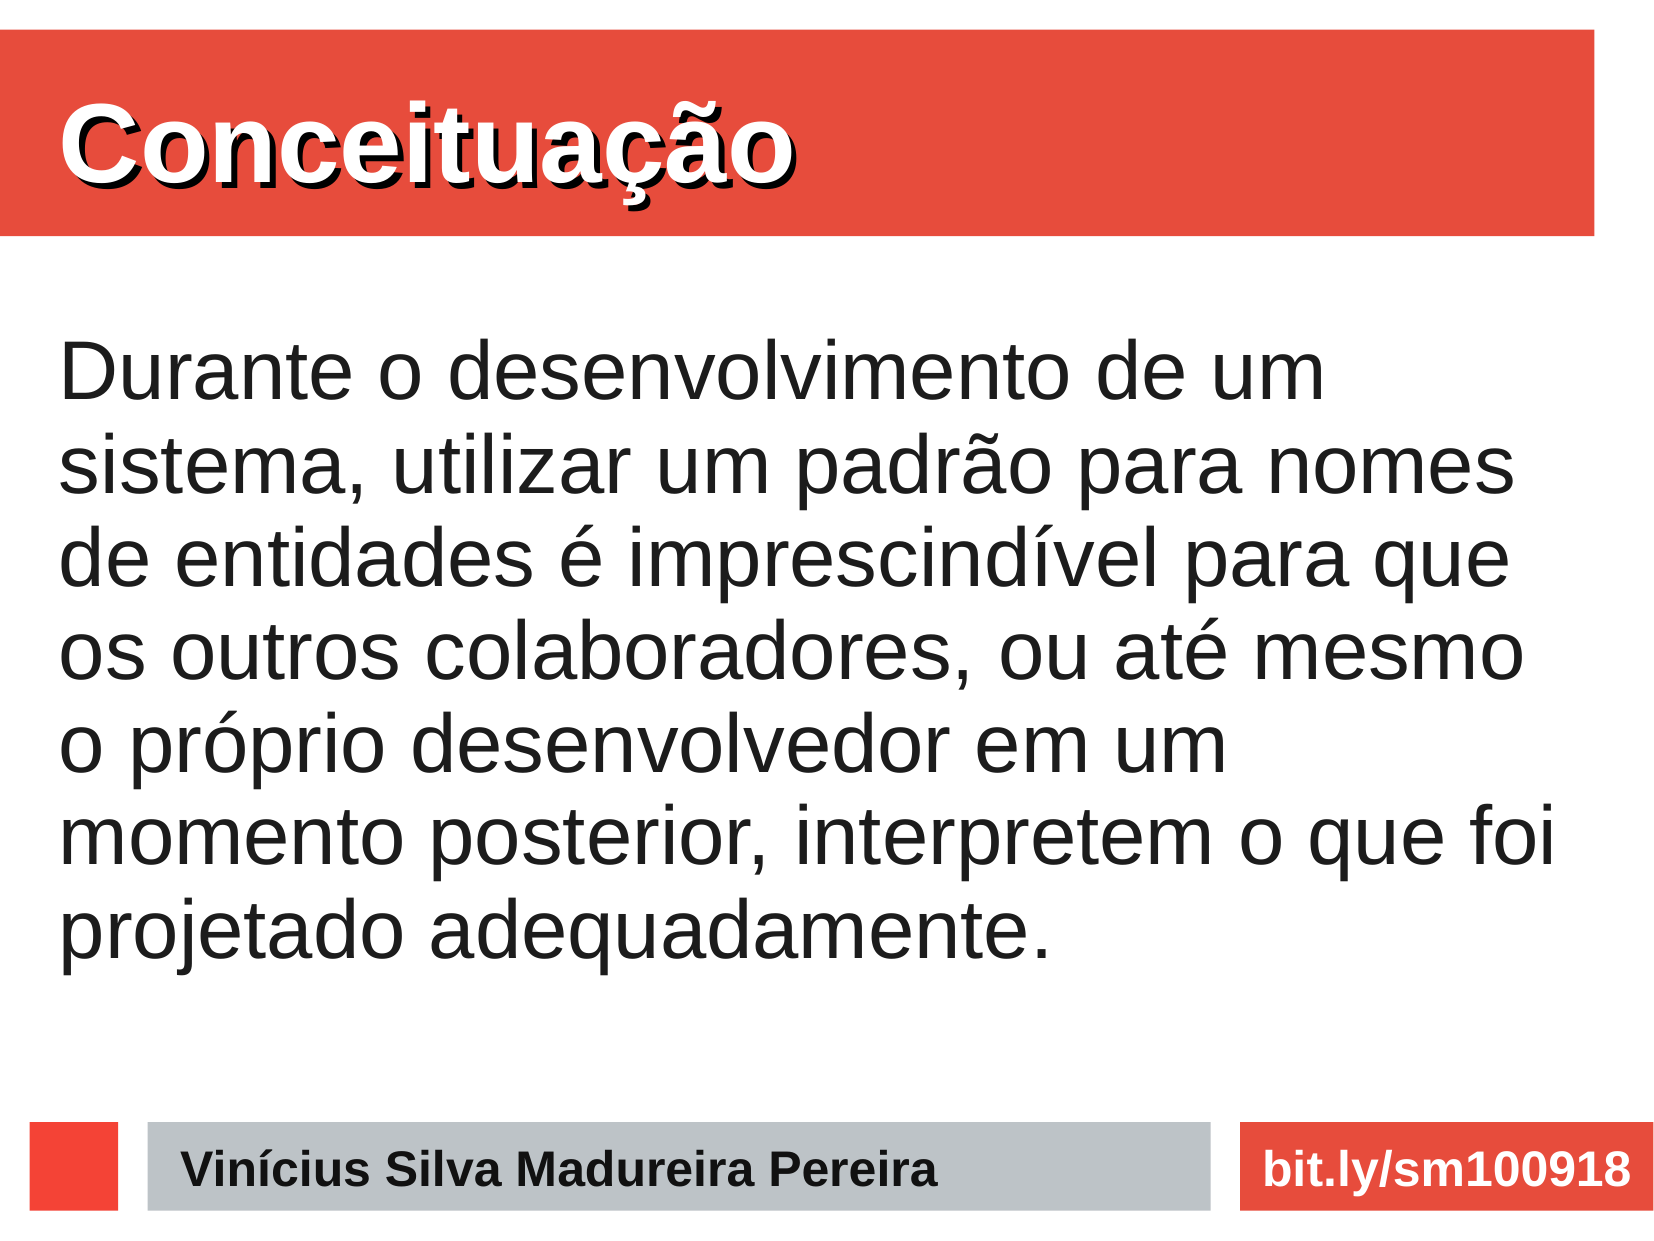

# Conceituação
Durante o desenvolvimento de um sistema, utilizar um padrão para nomes de entidades é imprescindível para que os outros colaboradores, ou até mesmo o próprio desenvolvedor em um momento posterior, interpretem o que foi projetado adequadamente.
Vinícius Silva Madureira Pereira
bit.ly/sm100918